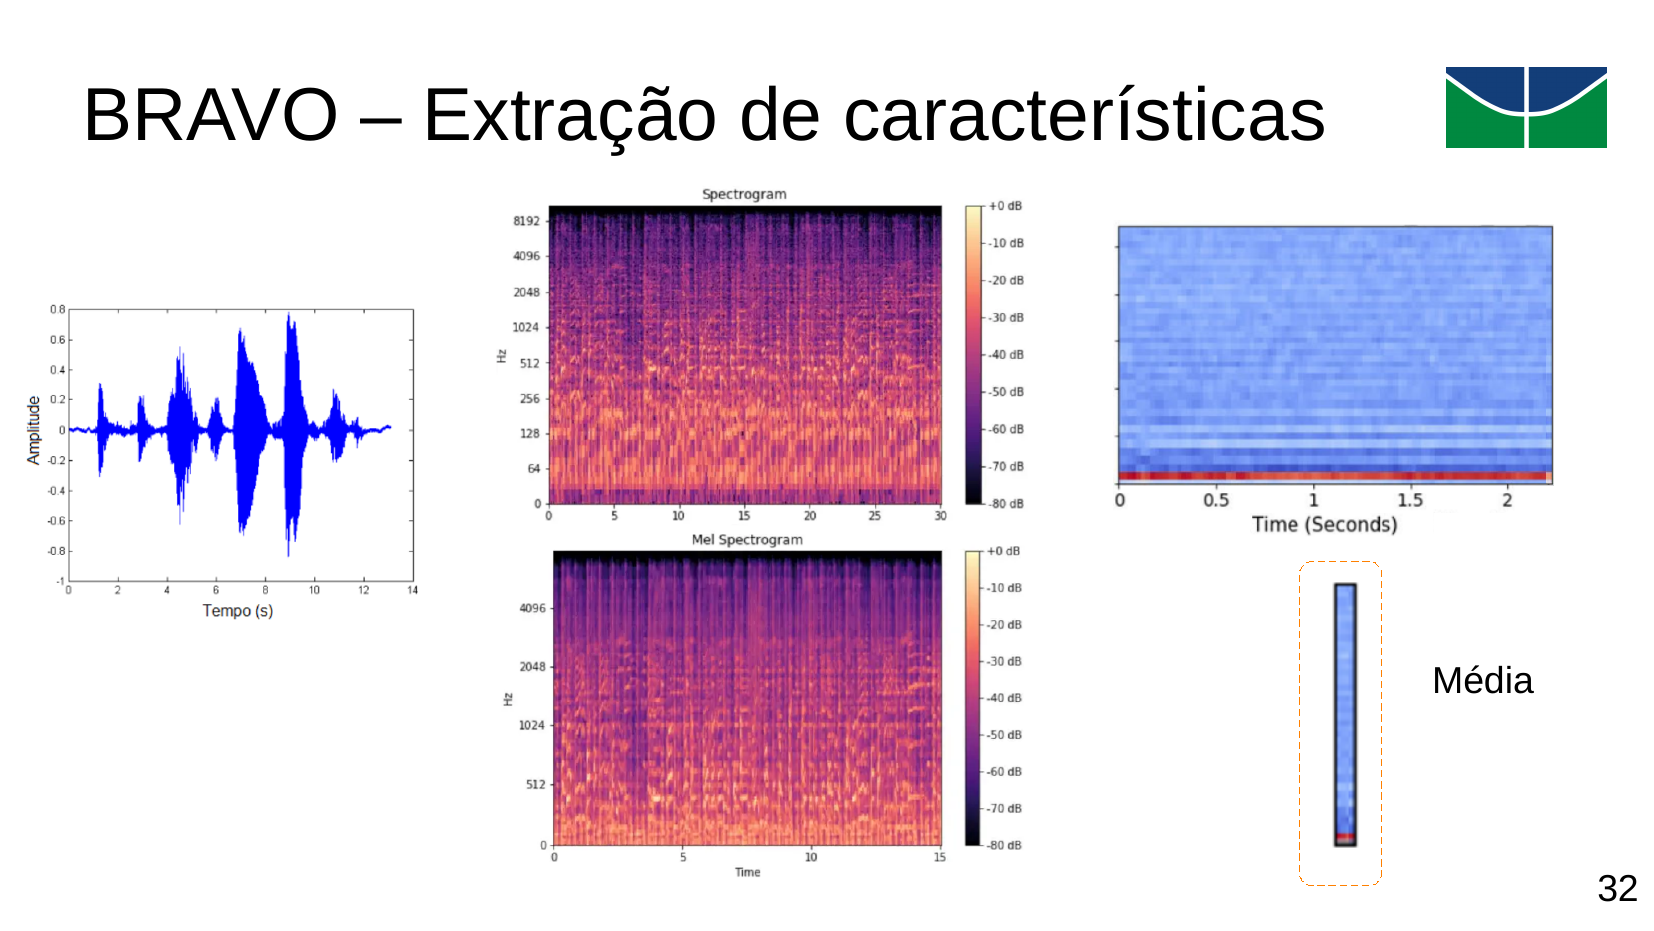

# BRAVO – Extração de características
Média